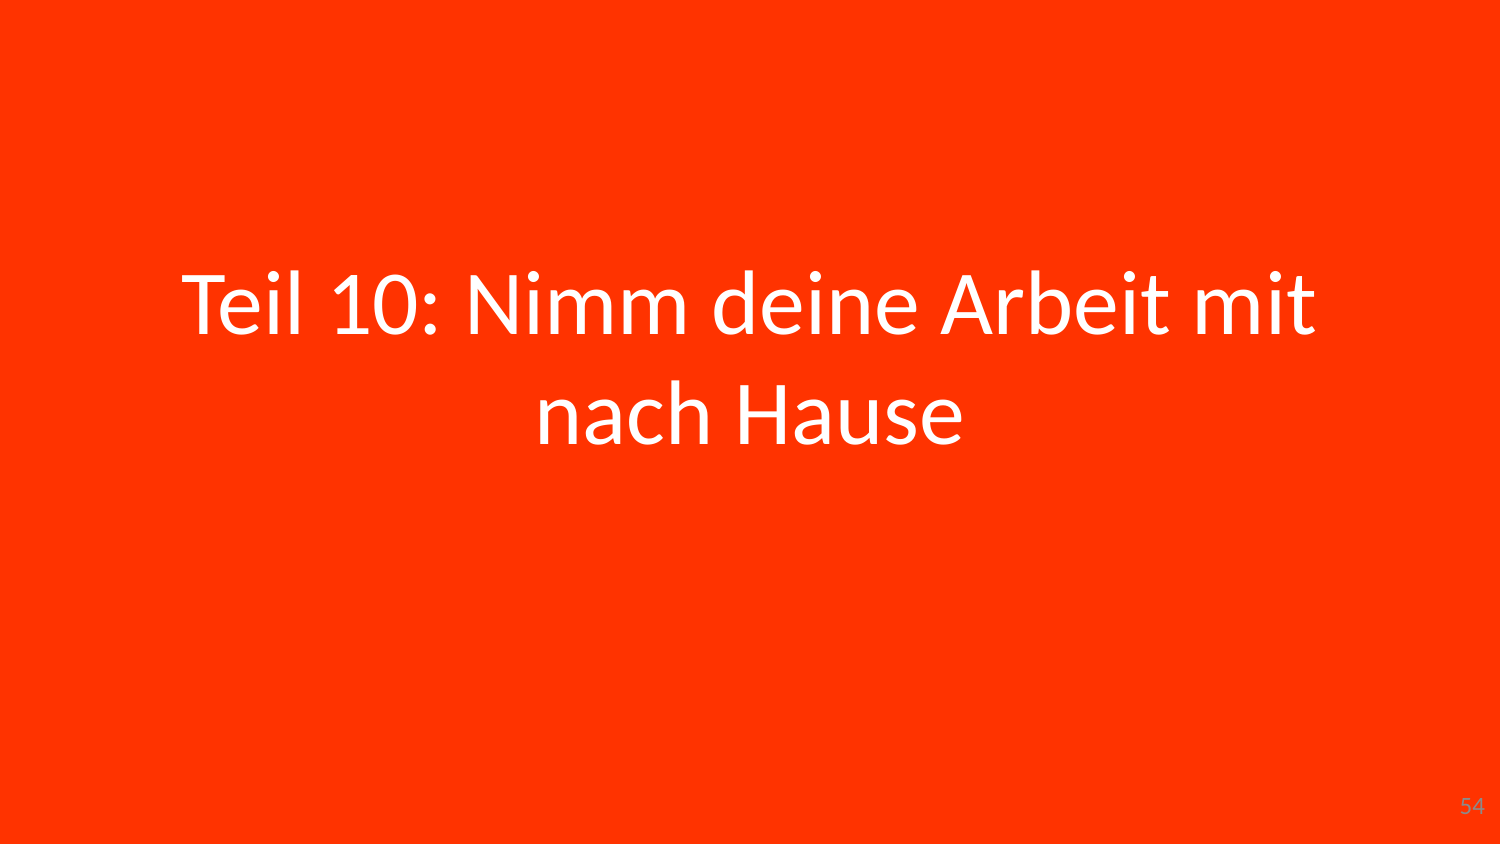

# Teil 10: Nimm deine Arbeit mit nach Hause